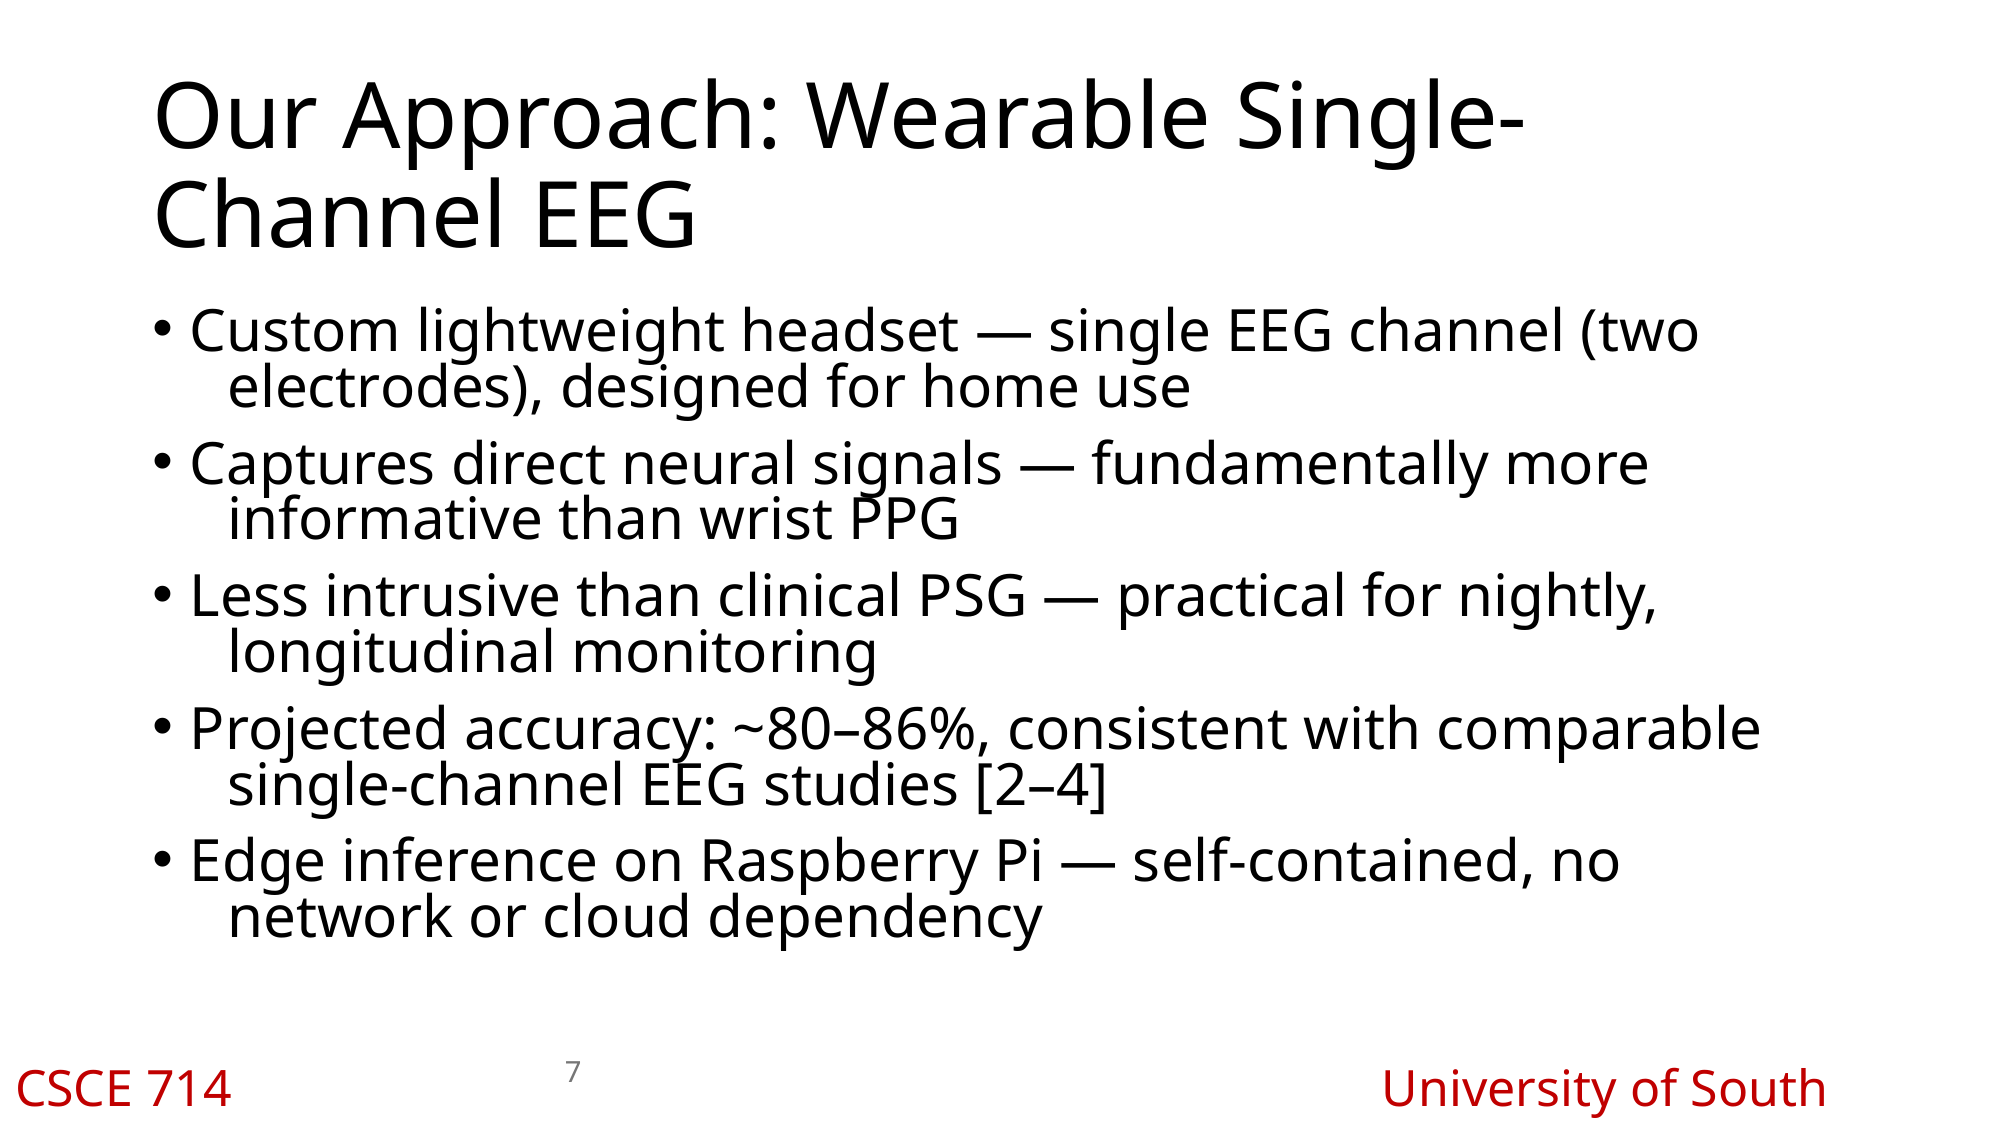

# Our Approach: Wearable Single-Channel EEG
Custom lightweight headset — single EEG channel (two electrodes), designed for home use
Captures direct neural signals — fundamentally more informative than wrist PPG
Less intrusive than clinical PSG — practical for nightly, longitudinal monitoring
Projected accuracy: ~80–86%, consistent with comparable single-channel EEG studies [2–4]
Edge inference on Raspberry Pi — self-contained, no network or cloud dependency
7
CSCE 714
University of South Carolina